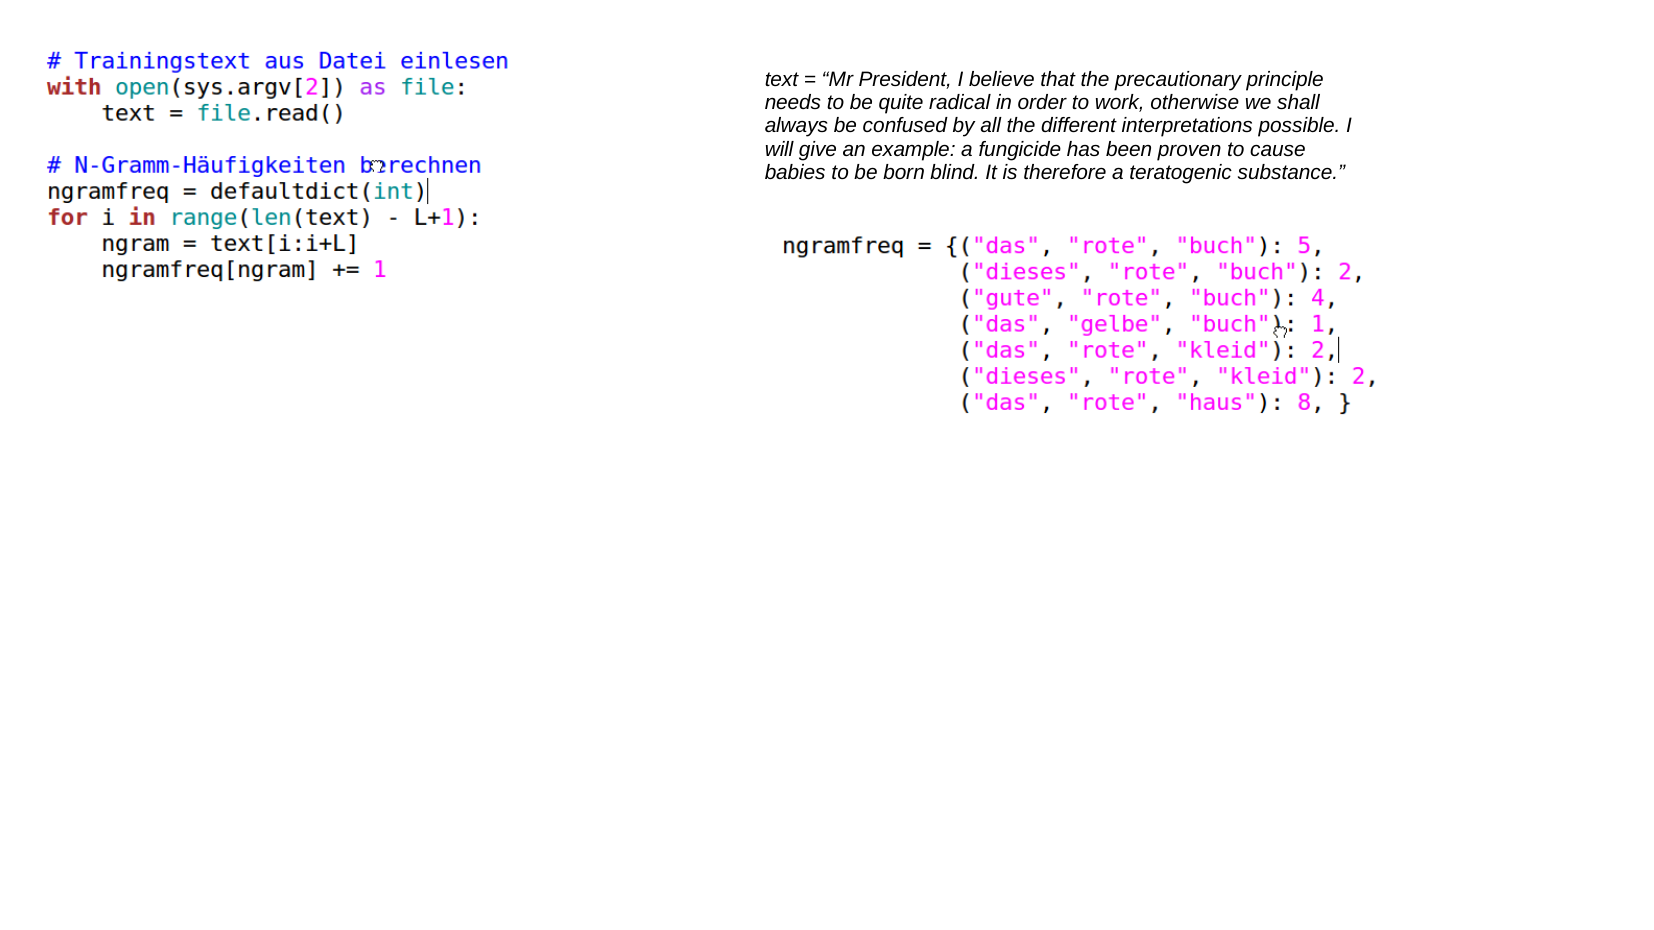

text = “Mr President, I believe that the precautionary principle needs to be quite radical in order to work, otherwise we shall always be confused by all the different interpretations possible. I will give an example: a fungicide has been proven to cause babies to be born blind. It is therefore a teratogenic substance.”